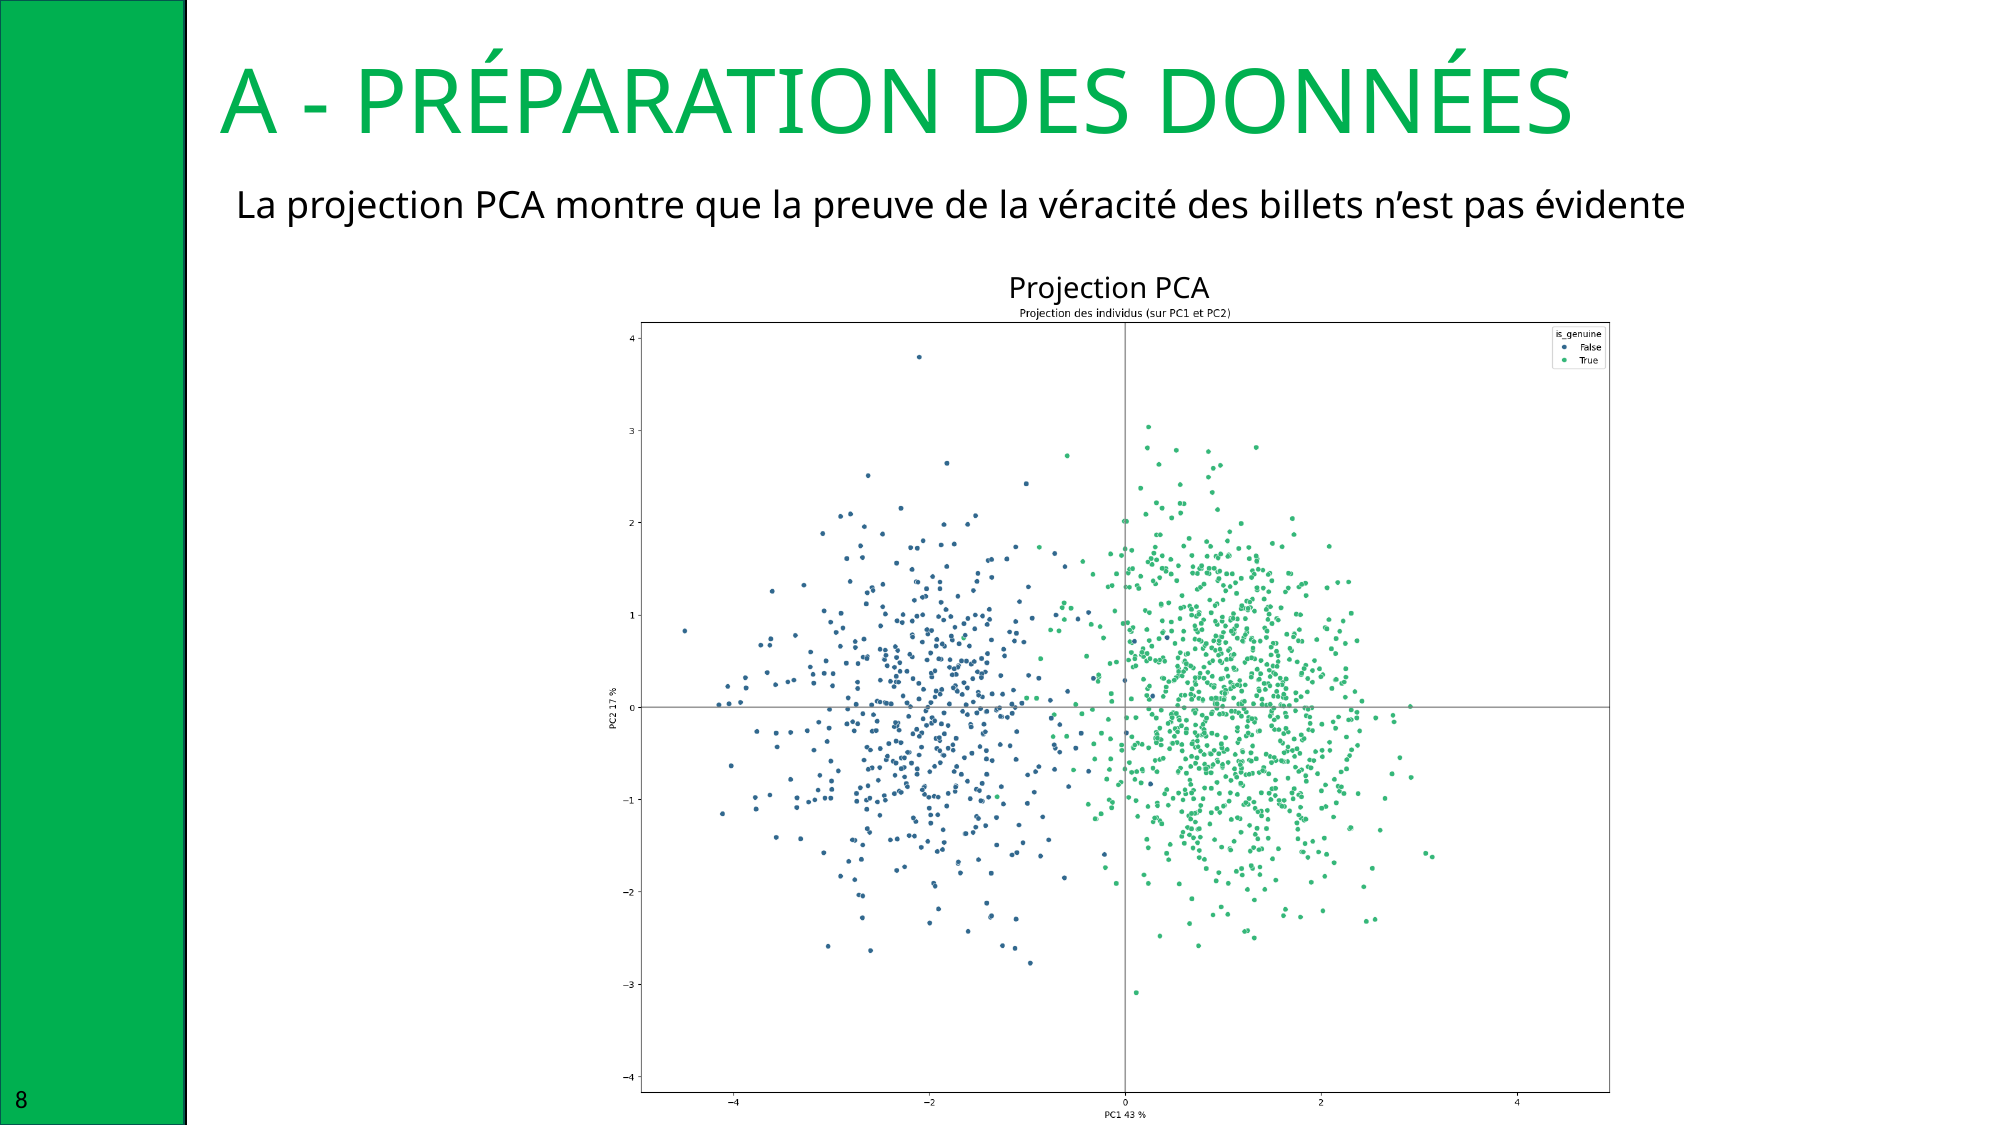

# A - Préparation des données
La projection PCA montre que la preuve de la véracité des billets n’est pas évidente
Projection PCA